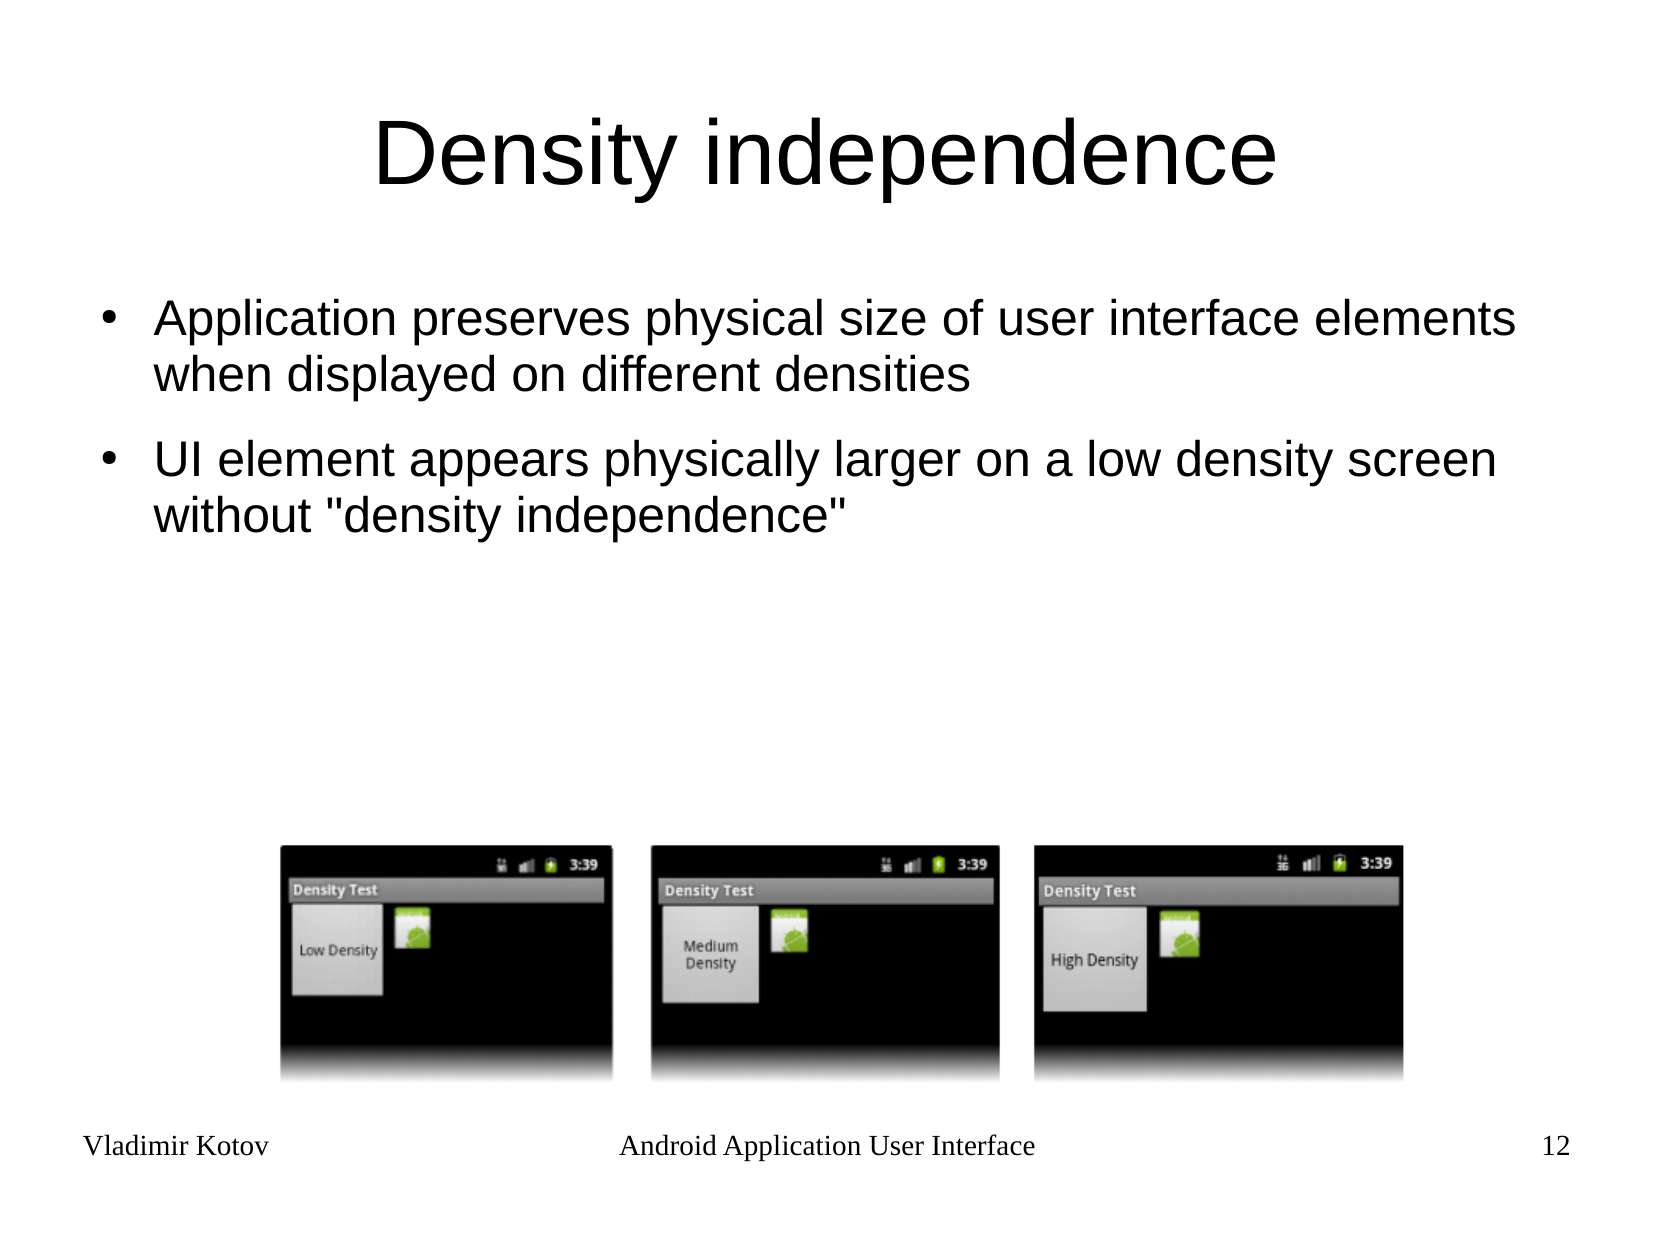

# Density independence
Application preserves physical size of user interface elements when displayed on different densities
UI element appears physically larger on a low density screen without "density independence"
Vladimir Kotov
Android Application User Interface
12